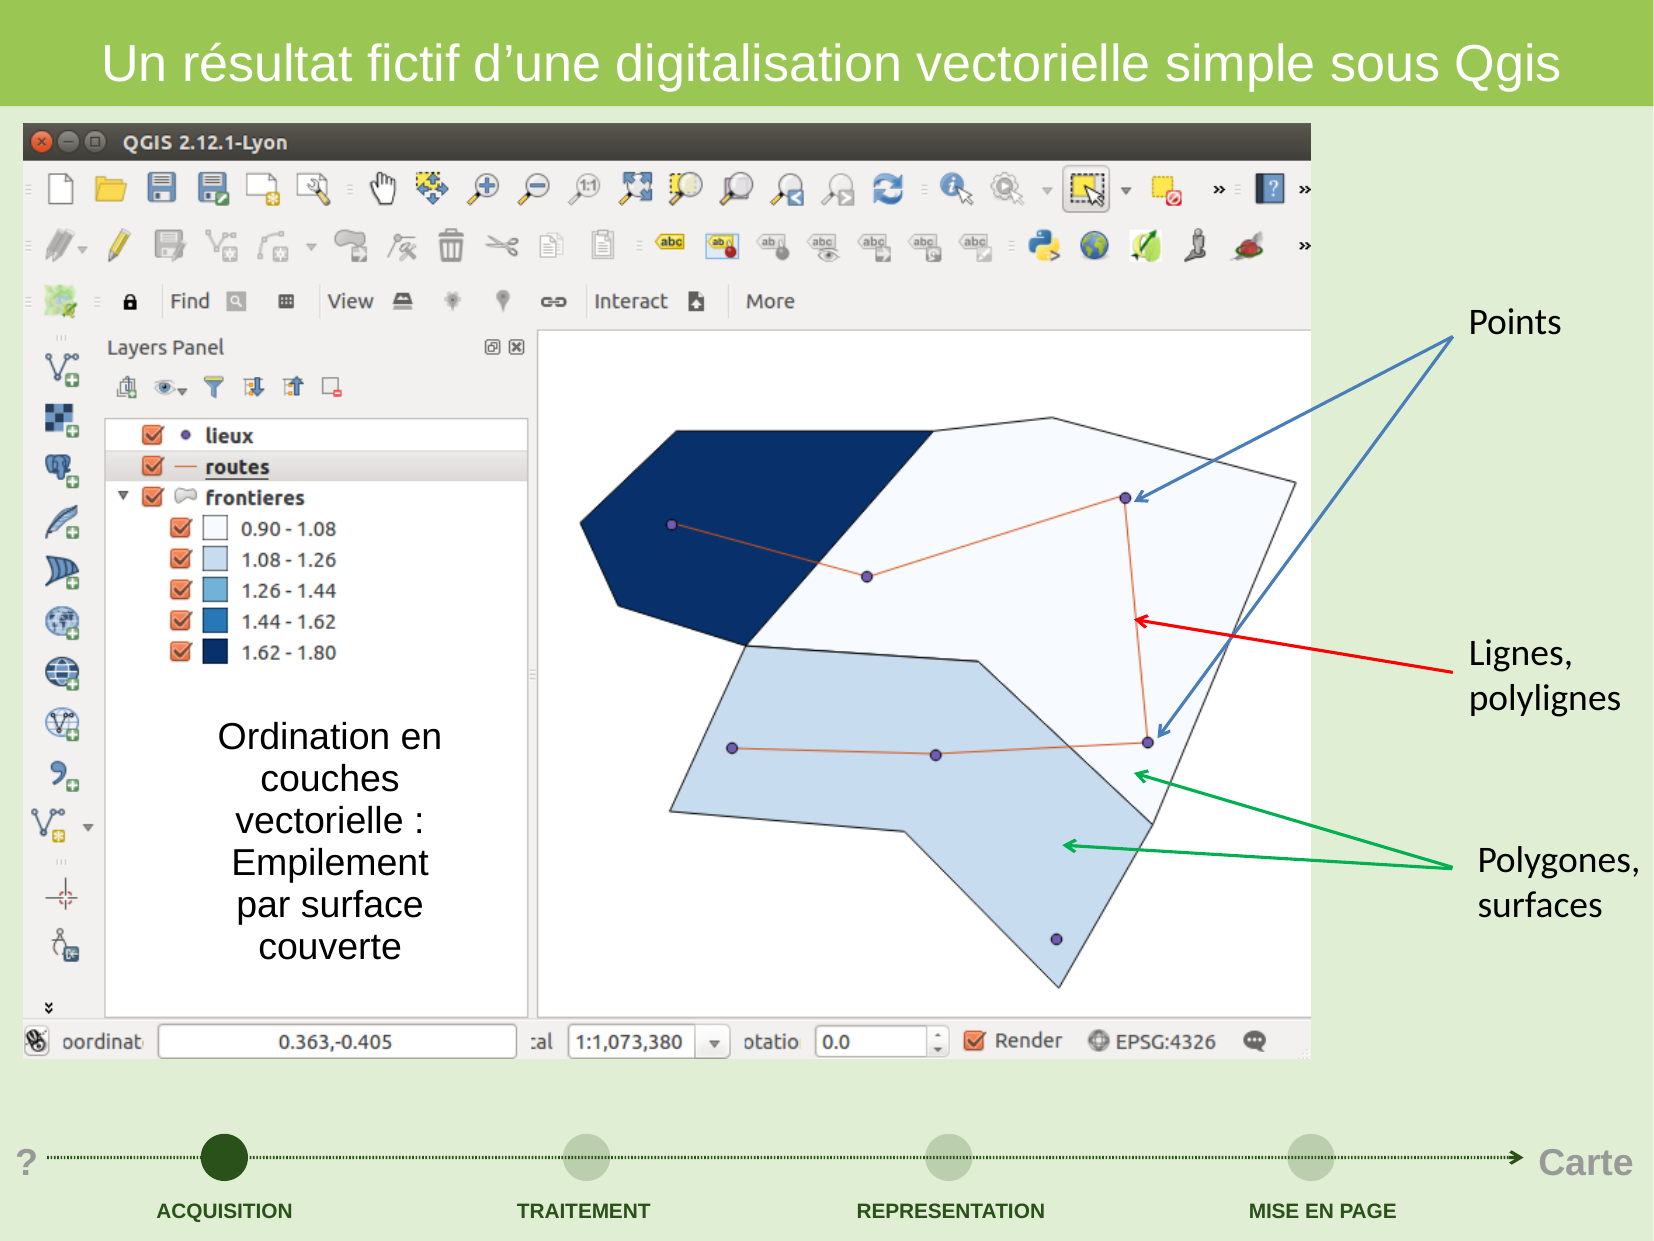

# Un résultat fictif d’une digitalisation vectorielle simple sous Qgis
Points
Lignes,
polylignes
Ordination en couches vectorielle :
Empilement par surface couverte
Polygones,
surfaces
?
Carte
ACQUISITION
TRAITEMENT
REPRESENTATION
MISE EN PAGE